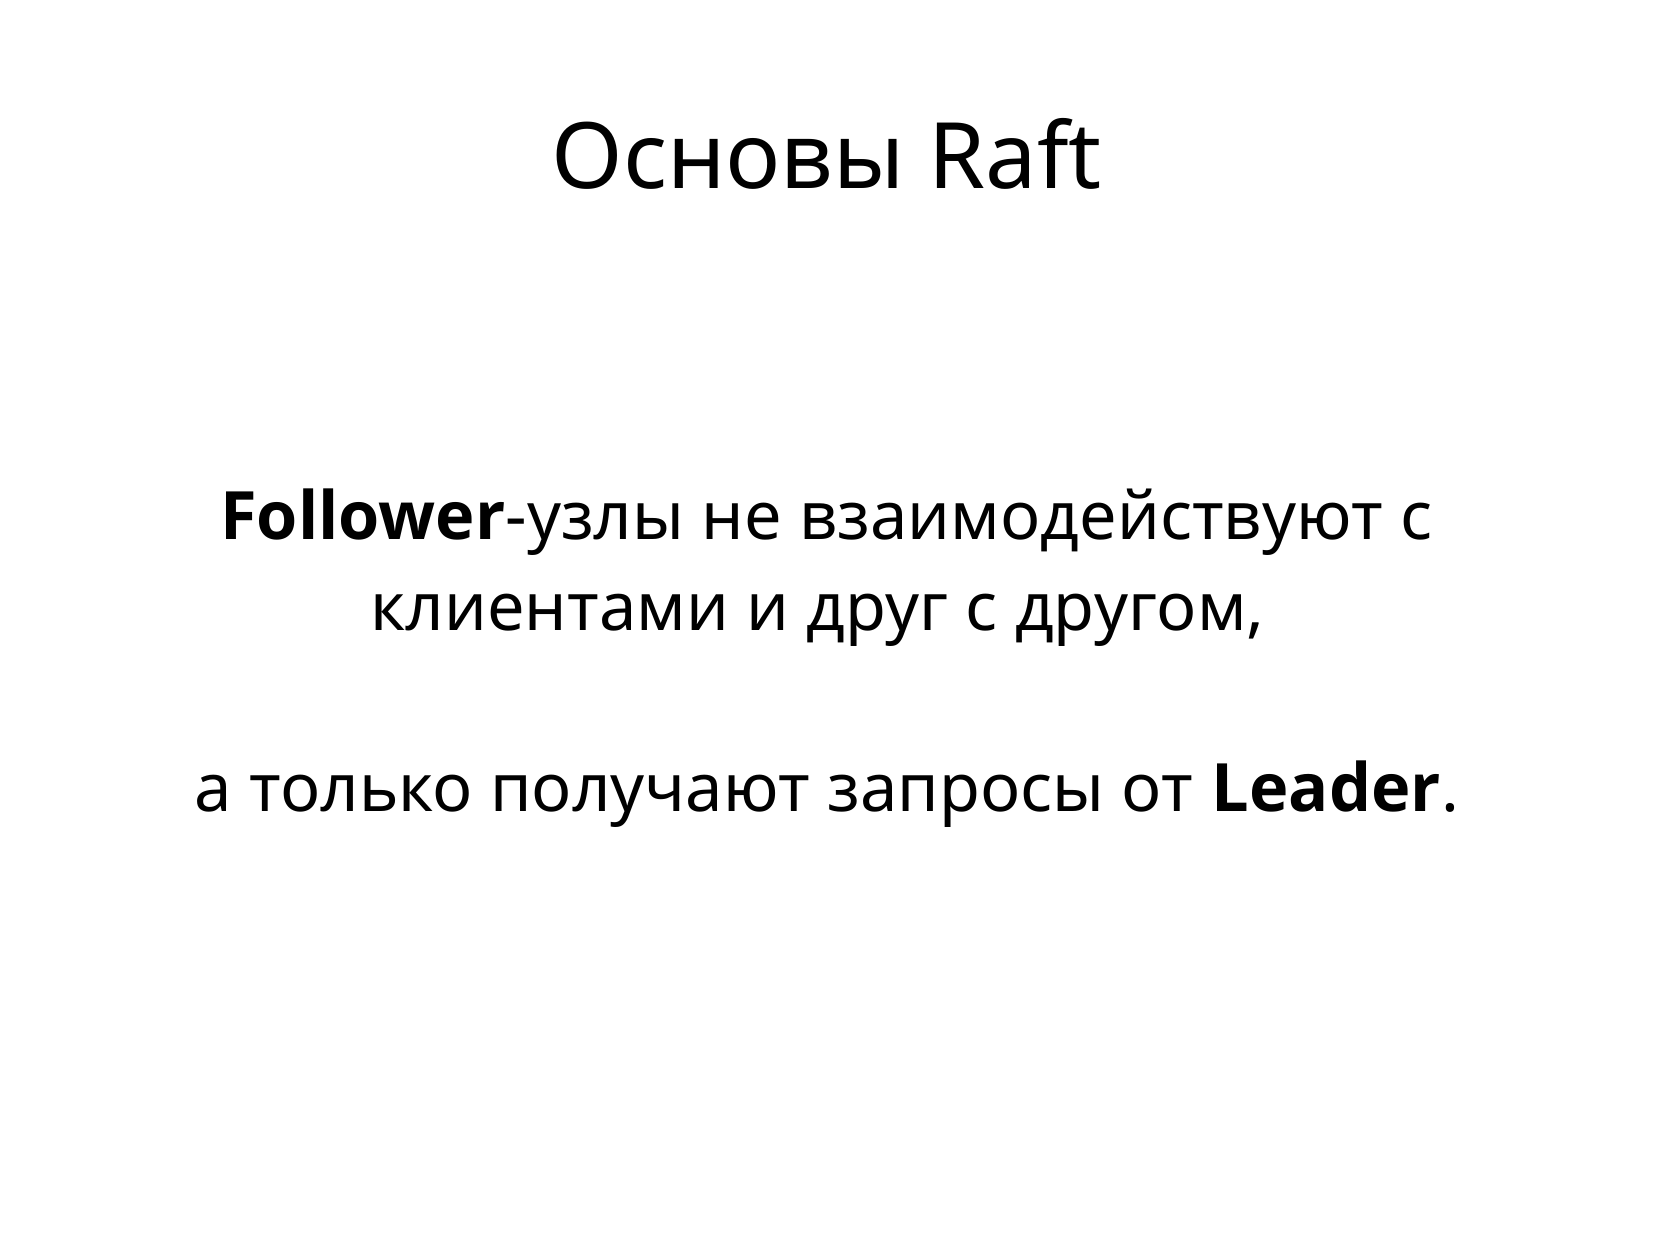

# Основы Raft
Follower-узлы не взаимодействуют с клиентами и друг с другом,
а только получают запросы от Leader.